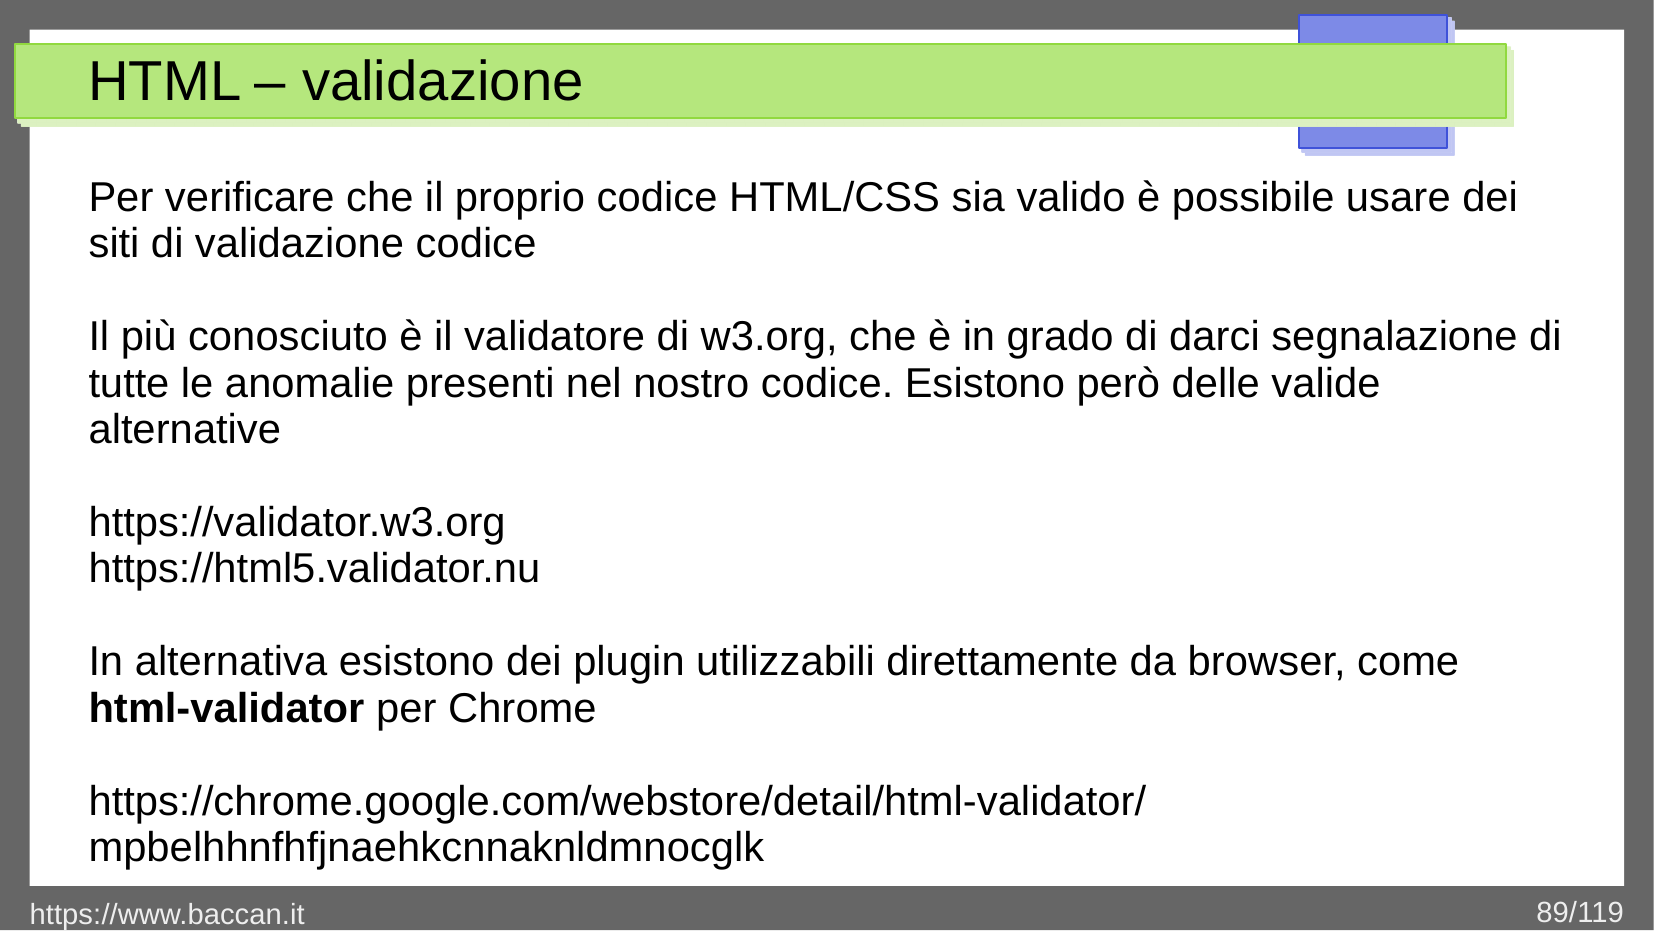

# HTML – validazione
Per verificare che il proprio codice HTML/CSS sia valido è possibile usare dei siti di validazione codice
Il più conosciuto è il validatore di w3.org, che è in grado di darci segnalazione di tutte le anomalie presenti nel nostro codice. Esistono però delle valide alternative
https://validator.w3.org
https://html5.validator.nu
In alternativa esistono dei plugin utilizzabili direttamente da browser, come html-validator per Chrome
https://chrome.google.com/webstore/detail/html-validator/mpbelhhnfhfjnaehkcnnaknldmnocglk
89
https://www.baccan.it